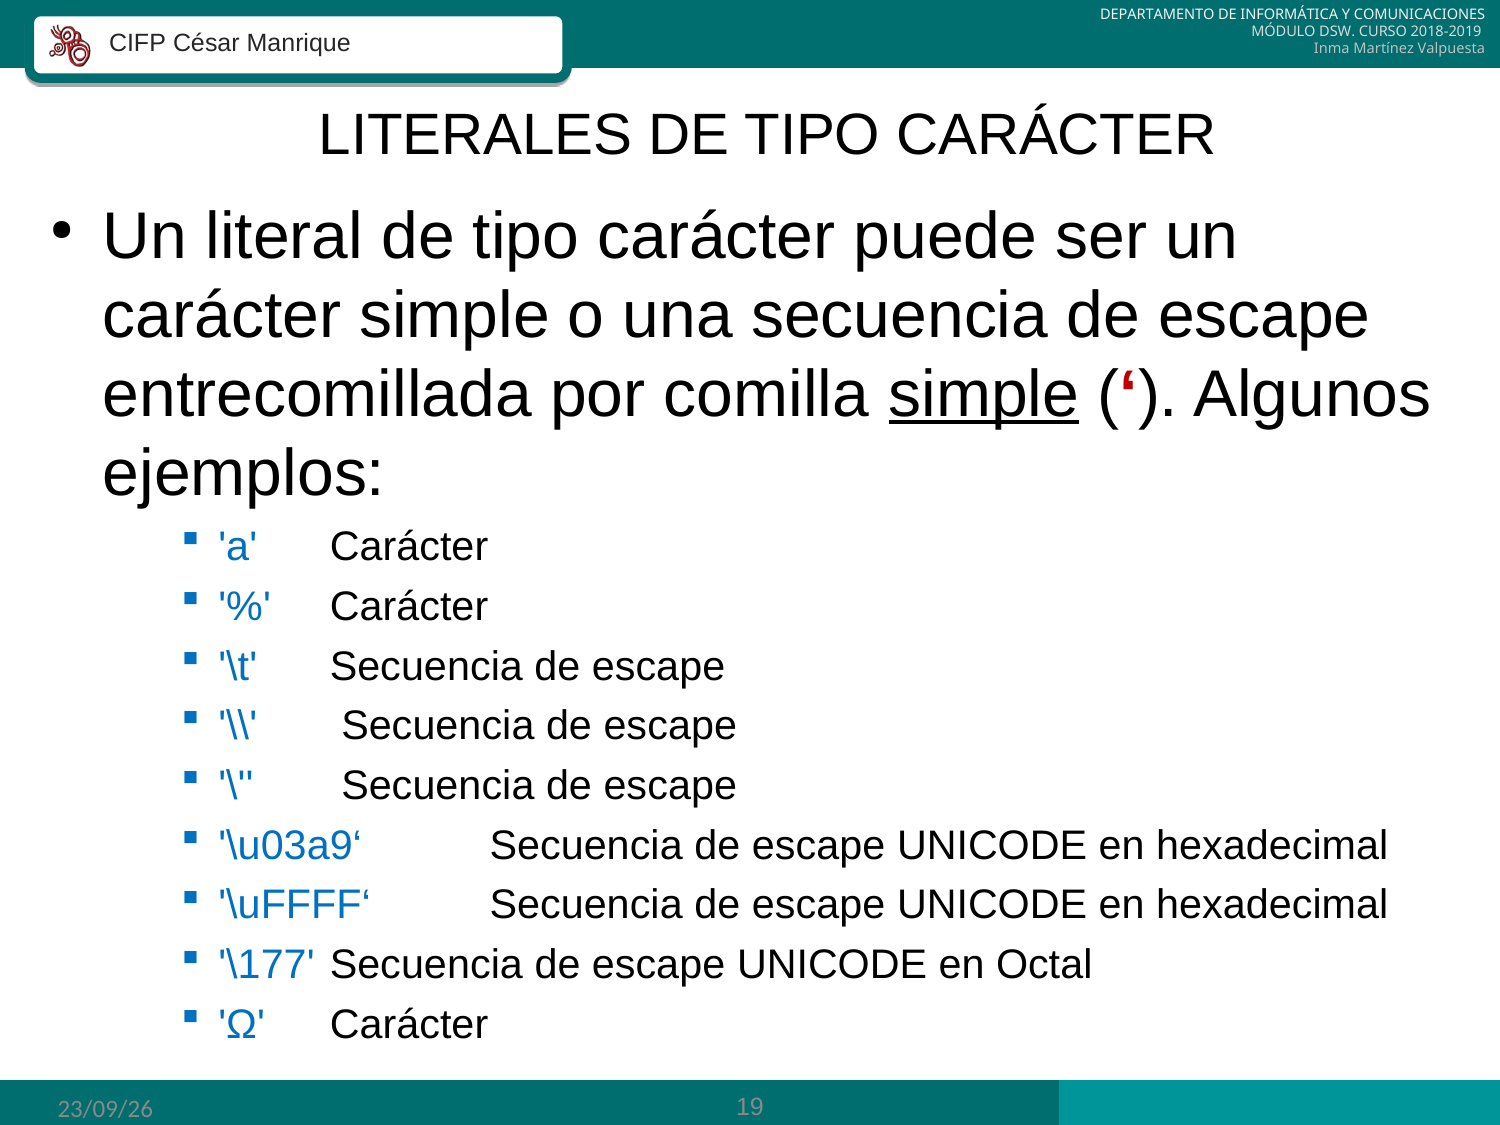

# LITERALES DE TIPO CARÁCTER
Un literal de tipo carácter puede ser un carácter simple o una secuencia de escape entrecomillada por comilla simple (‘). Algunos ejemplos:
'a'		Carácter
'%'		Carácter
'\t'		Secuencia de escape
'\\'		 Secuencia de escape
'\''		 Secuencia de escape
'\u03a9‘	 Secuencia de escape UNICODE en hexadecimal
'\uFFFF‘	 Secuencia de escape UNICODE en hexadecimal
'\177'		Secuencia de escape UNICODE en Octal
'Ω'		Carácter